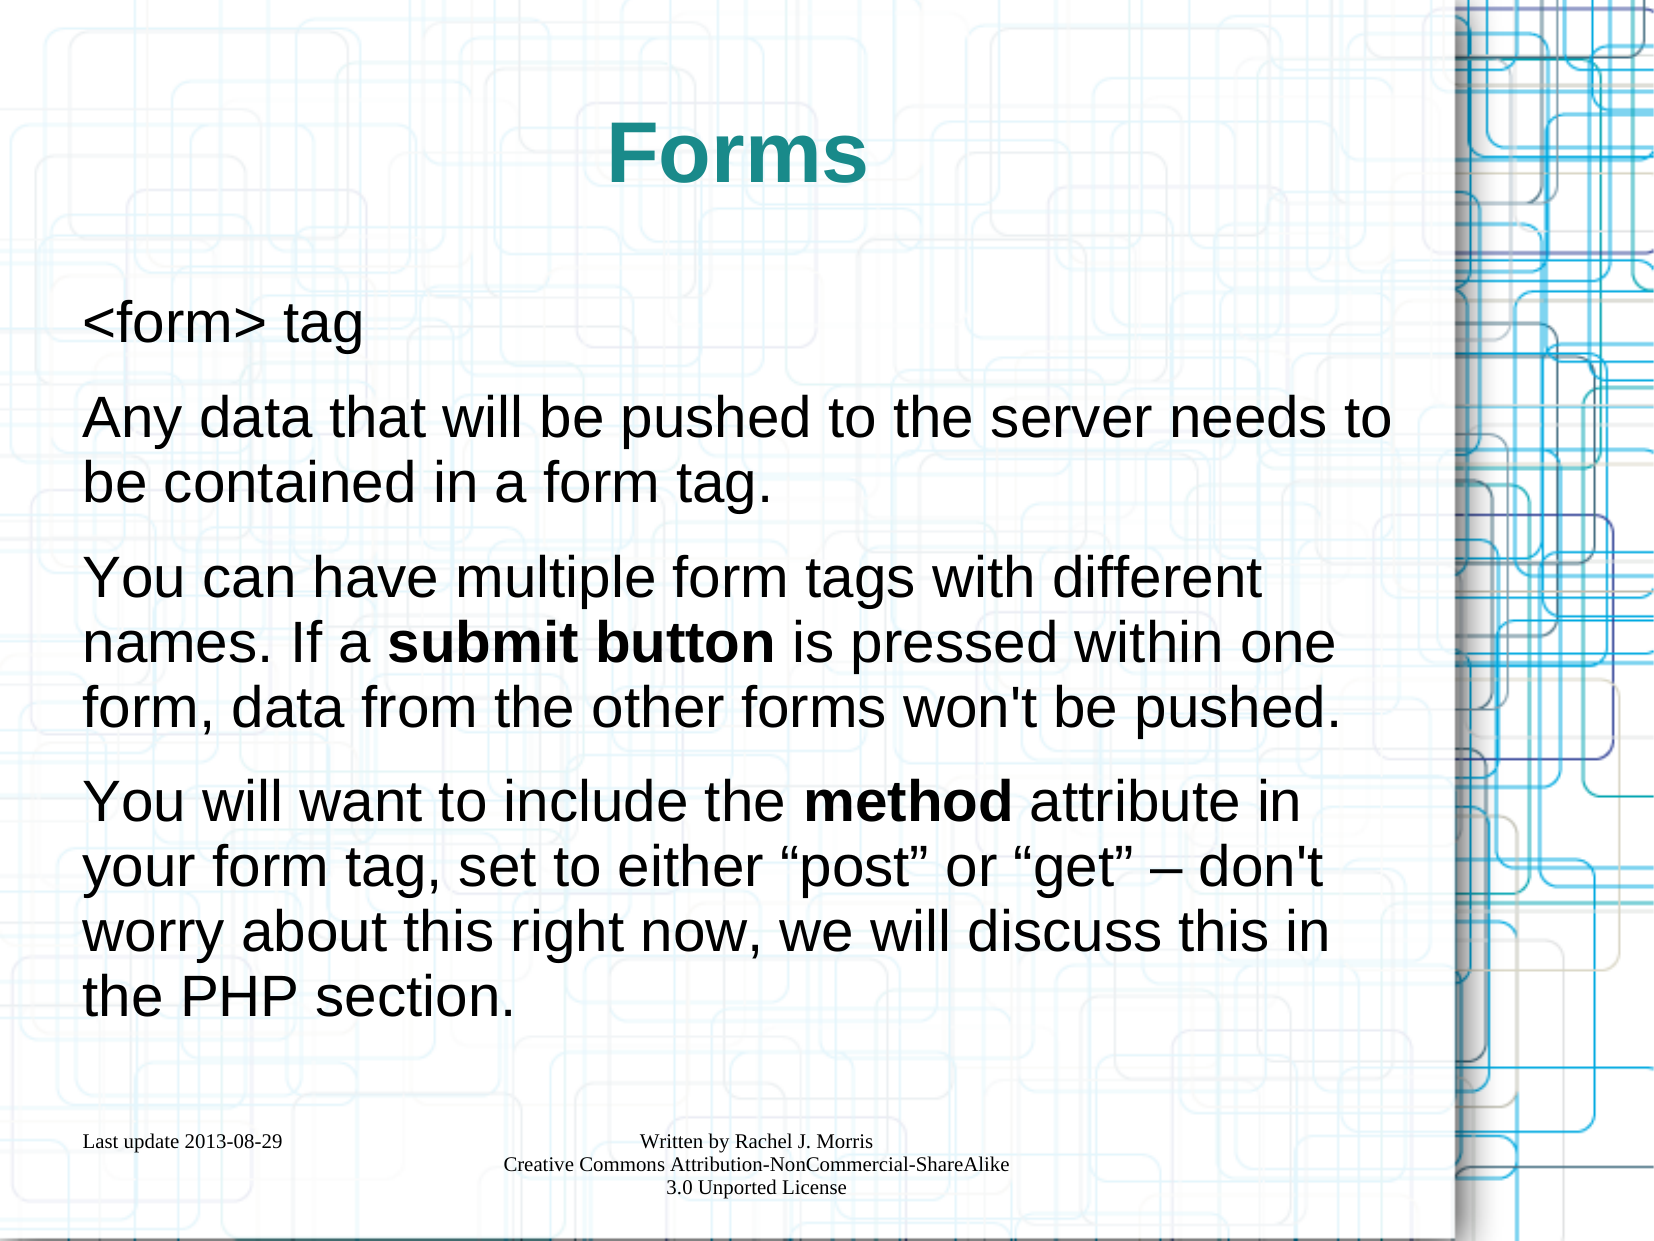

# Forms
<form> tag
Any data that will be pushed to the server needs to be contained in a form tag.
You can have multiple form tags with different names. If a submit button is pressed within one form, data from the other forms won't be pushed.
You will want to include the method attribute in your form tag, set to either “post” or “get” – don't worry about this right now, we will discuss this in the PHP section.